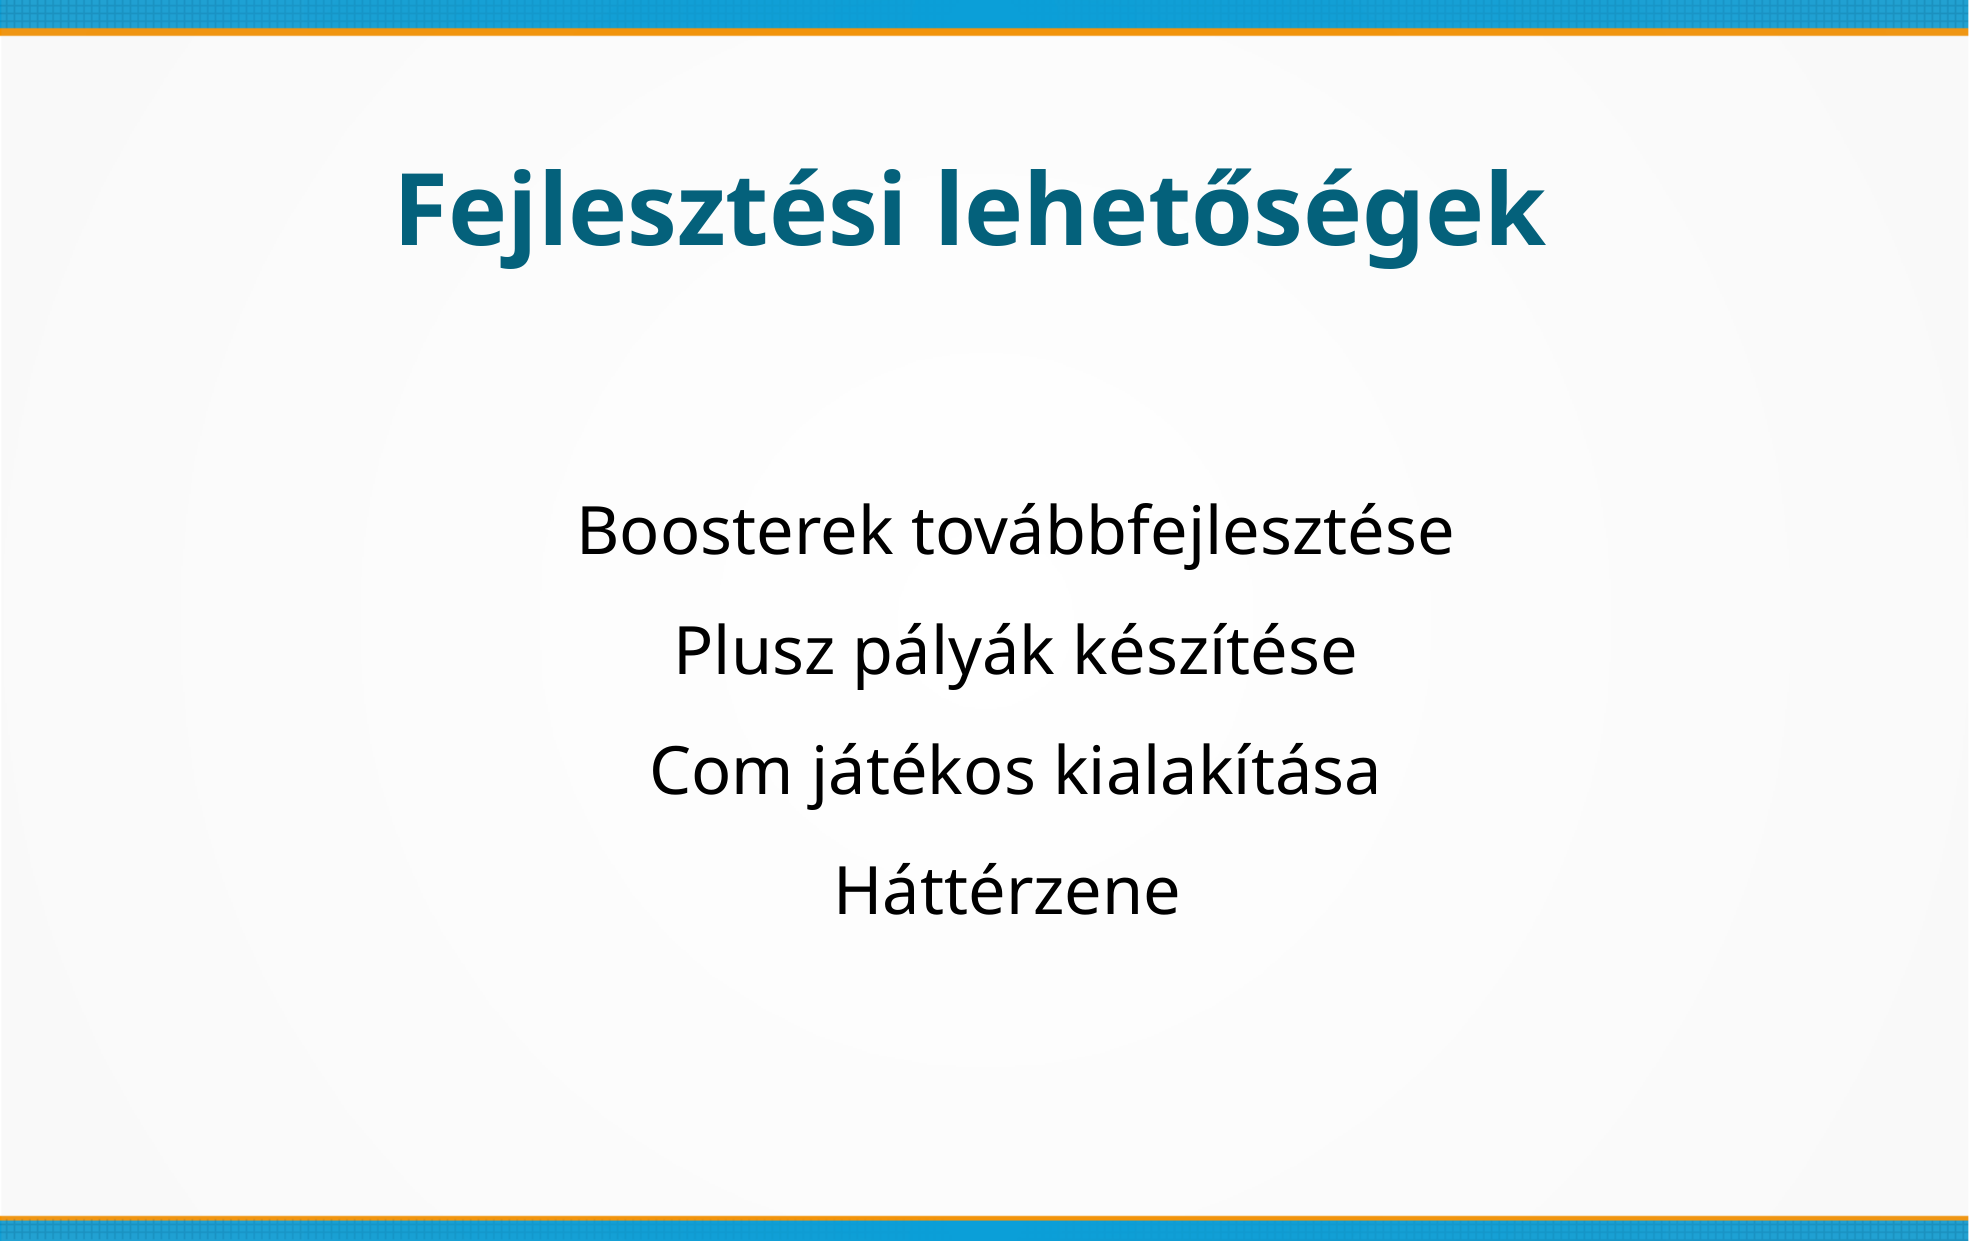

# Fejlesztési lehetőségek
Boosterek továbbfejlesztése
Plusz pályák készítése
Com játékos kialakítása
Háttérzene